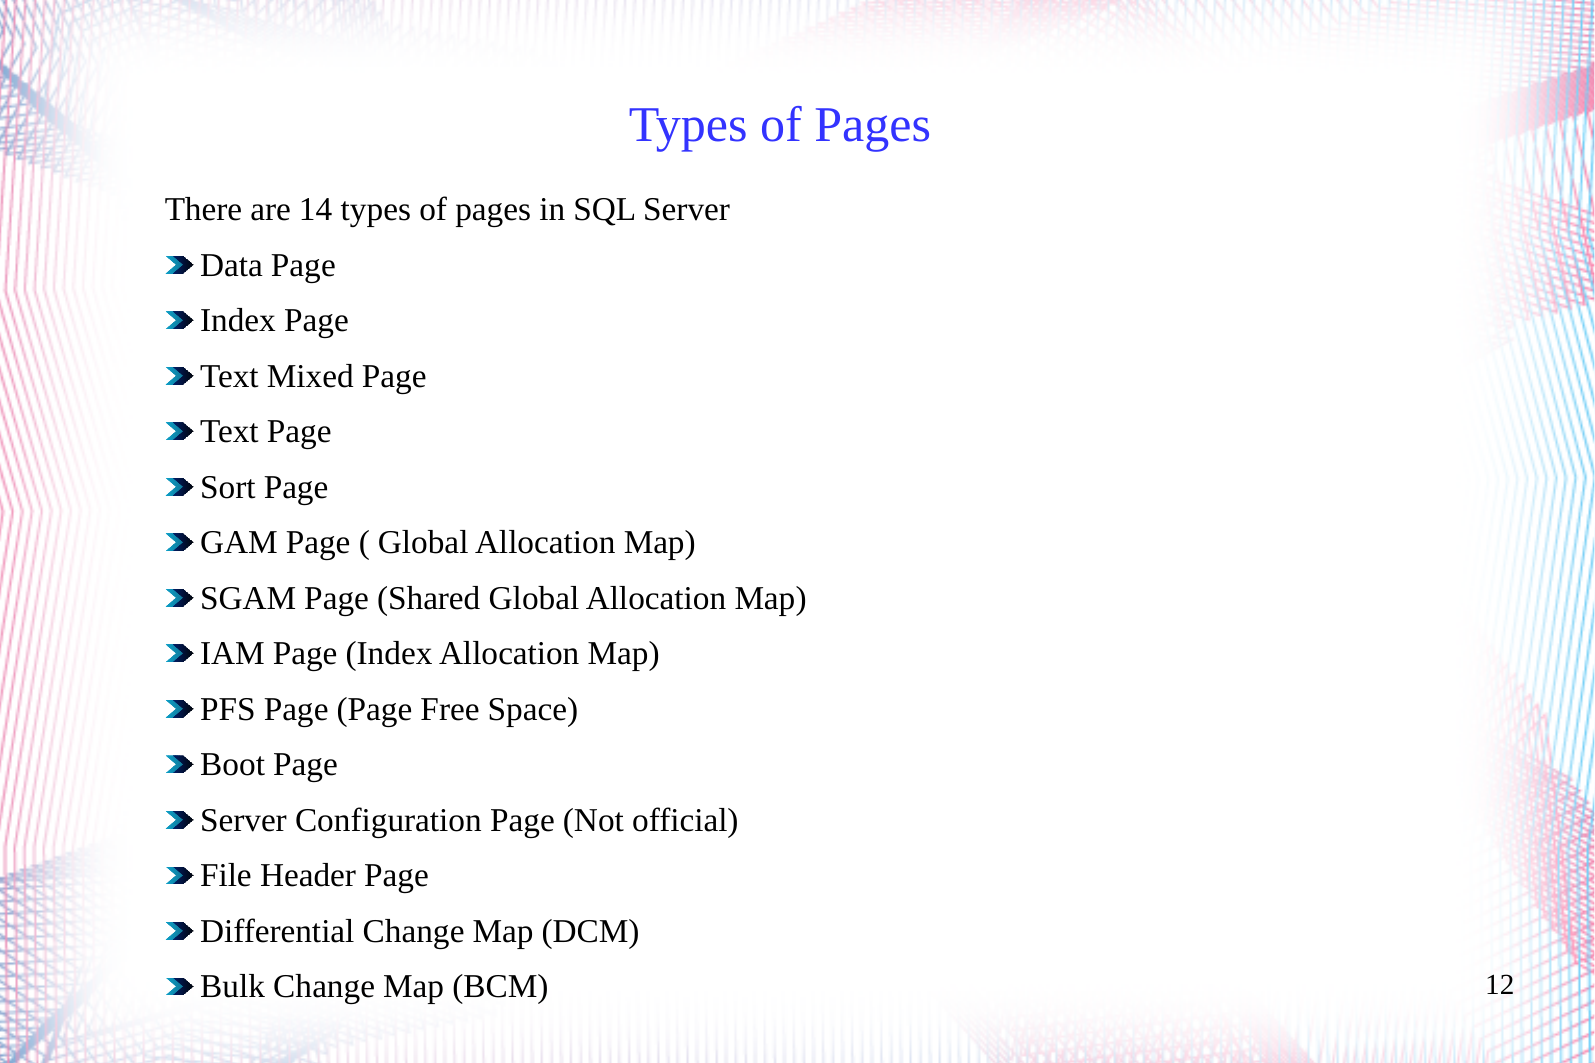

Types of Pages
There are 14 types of pages in SQL Server
Data Page
Index Page
Text Mixed Page
Text Page
Sort Page
GAM Page ( Global Allocation Map)
SGAM Page (Shared Global Allocation Map)
IAM Page (Index Allocation Map)
PFS Page (Page Free Space)
Boot Page
Server Configuration Page (Not official)
File Header Page
Differential Change Map (DCM)
Bulk Change Map (BCM)
12